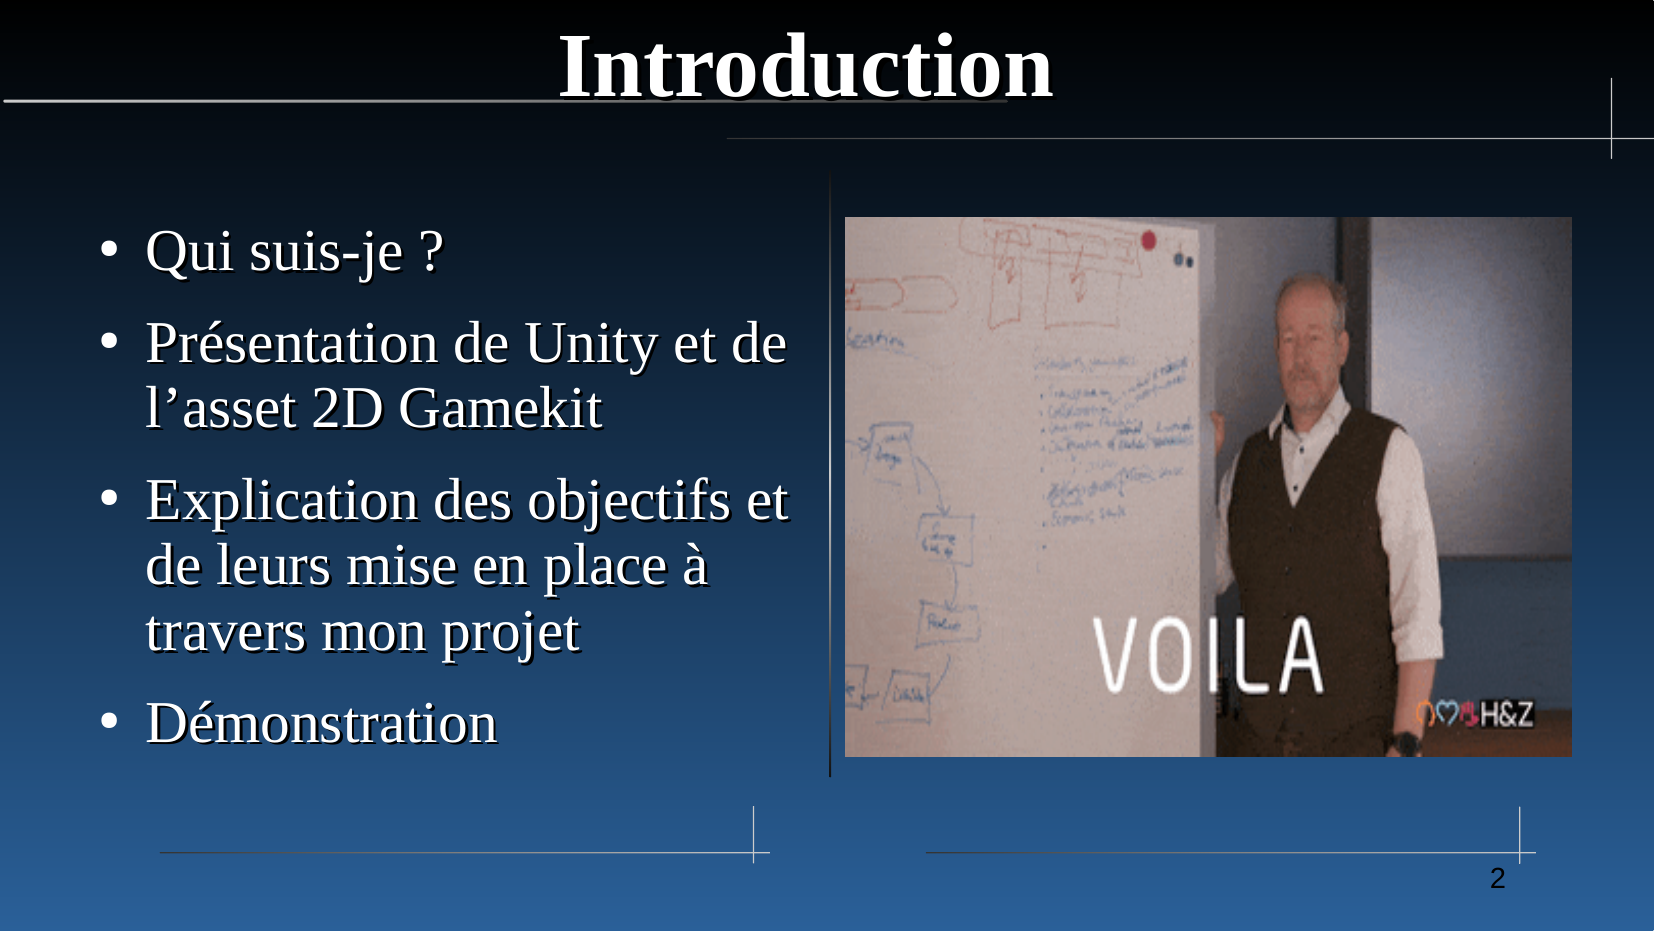

# Introduction
Qui suis-je ?
Présentation de Unity et de l’asset 2D Gamekit
Explication des objectifs et de leurs mise en place à travers mon projet
Démonstration
2